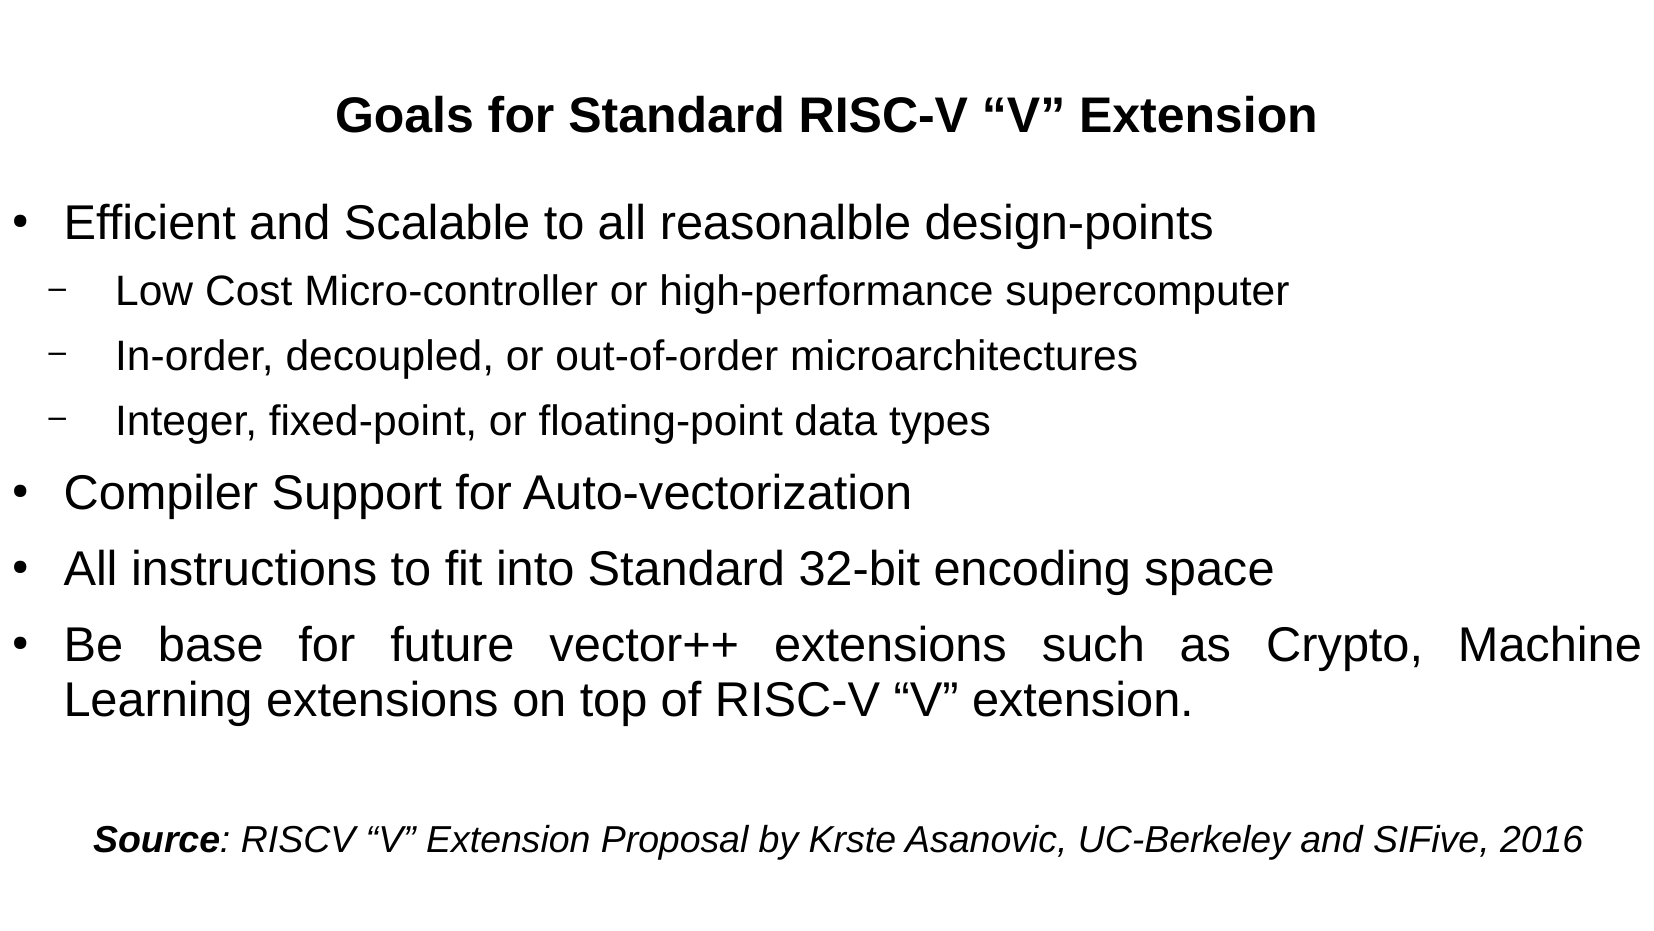

# Goals for Standard RISC-V “V” Extension
Efficient and Scalable to all reasonalble design-points
Low Cost Micro-controller or high-performance supercomputer
In-order, decoupled, or out-of-order microarchitectures
Integer, fixed-point, or floating-point data types
Compiler Support for Auto-vectorization
All instructions to fit into Standard 32-bit encoding space
Be base for future vector++ extensions such as Crypto, Machine Learning extensions on top of RISC-V “V” extension.
Source: RISCV “V” Extension Proposal by Krste Asanovic, UC-Berkeley and SIFive, 2016